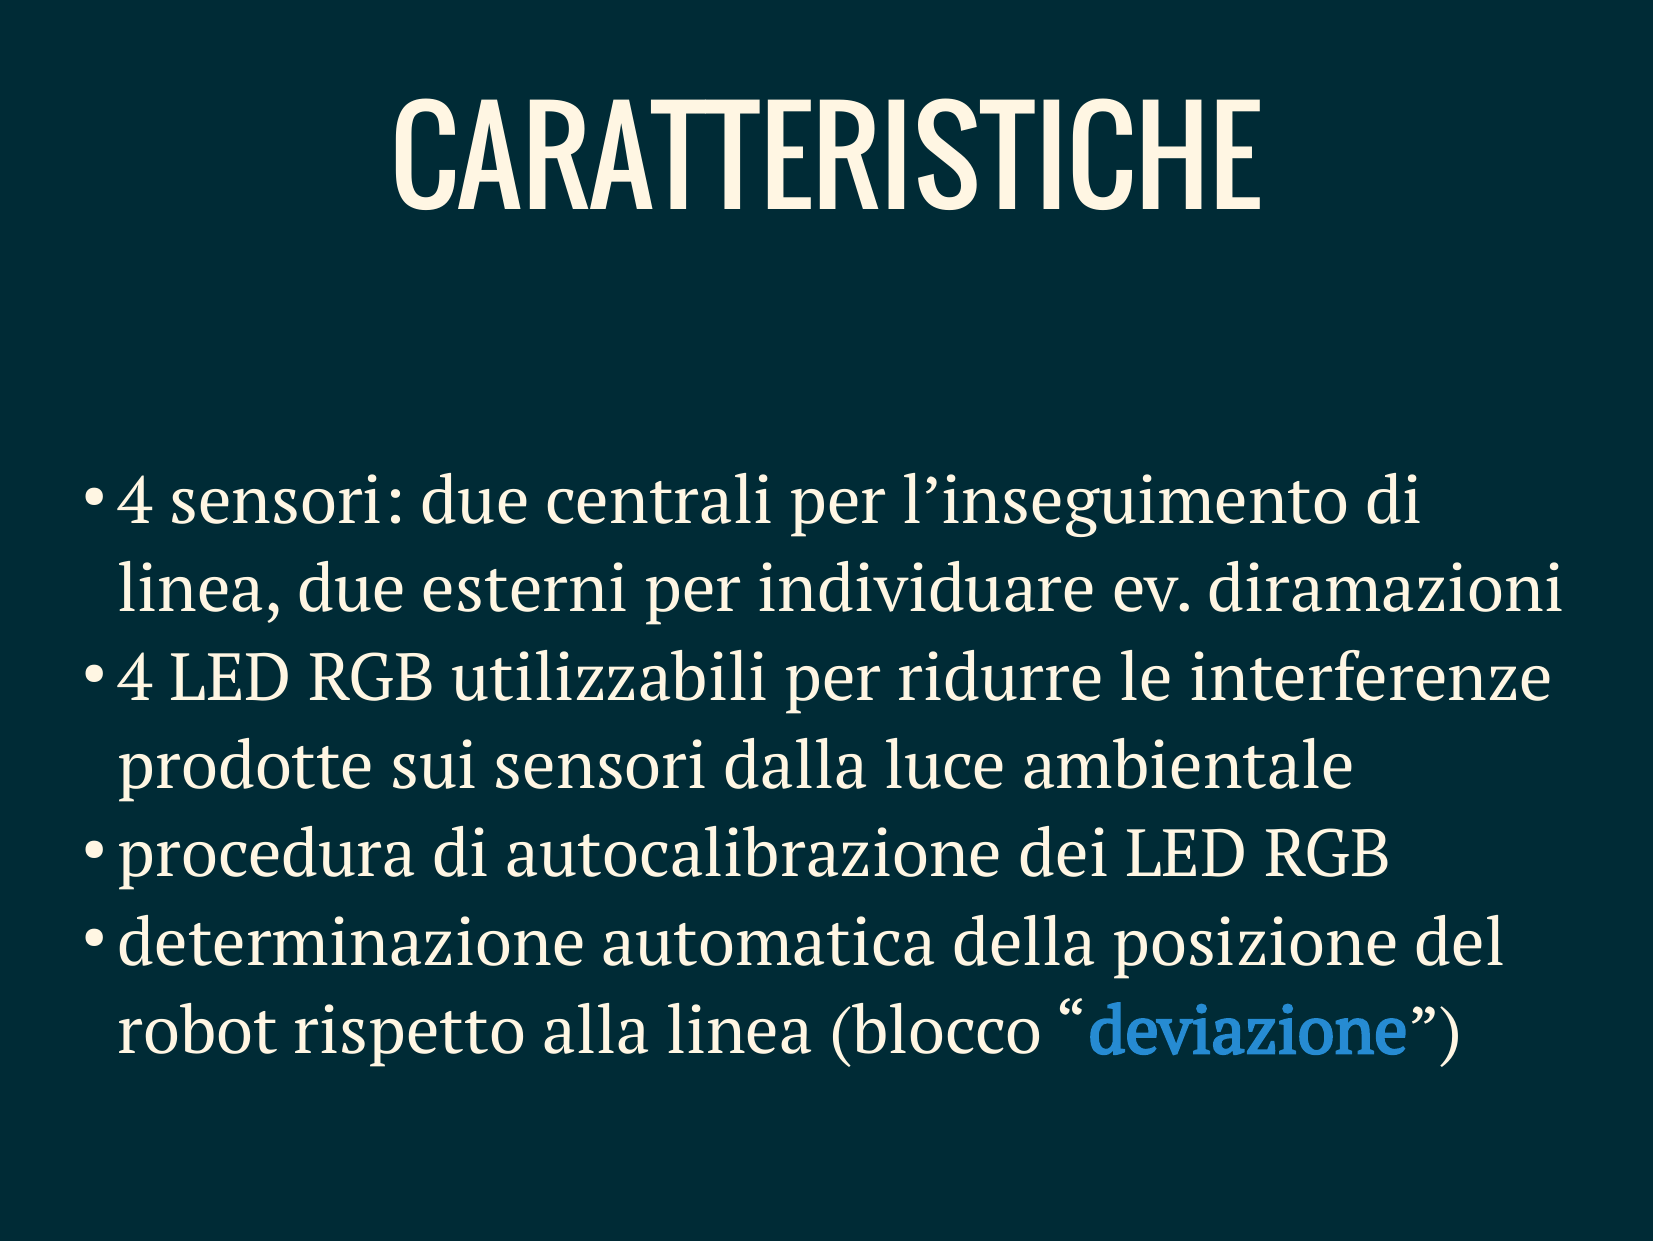

# CARATTERISTICHE
4 sensori: due centrali per l’inseguimento di linea, due esterni per individuare ev. diramazioni
4 LED RGB utilizzabili per ridurre le interferenze prodotte sui sensori dalla luce ambientale
procedura di autocalibrazione dei LED RGB
determinazione automatica della posizione del robot rispetto alla linea (blocco “deviazione”)